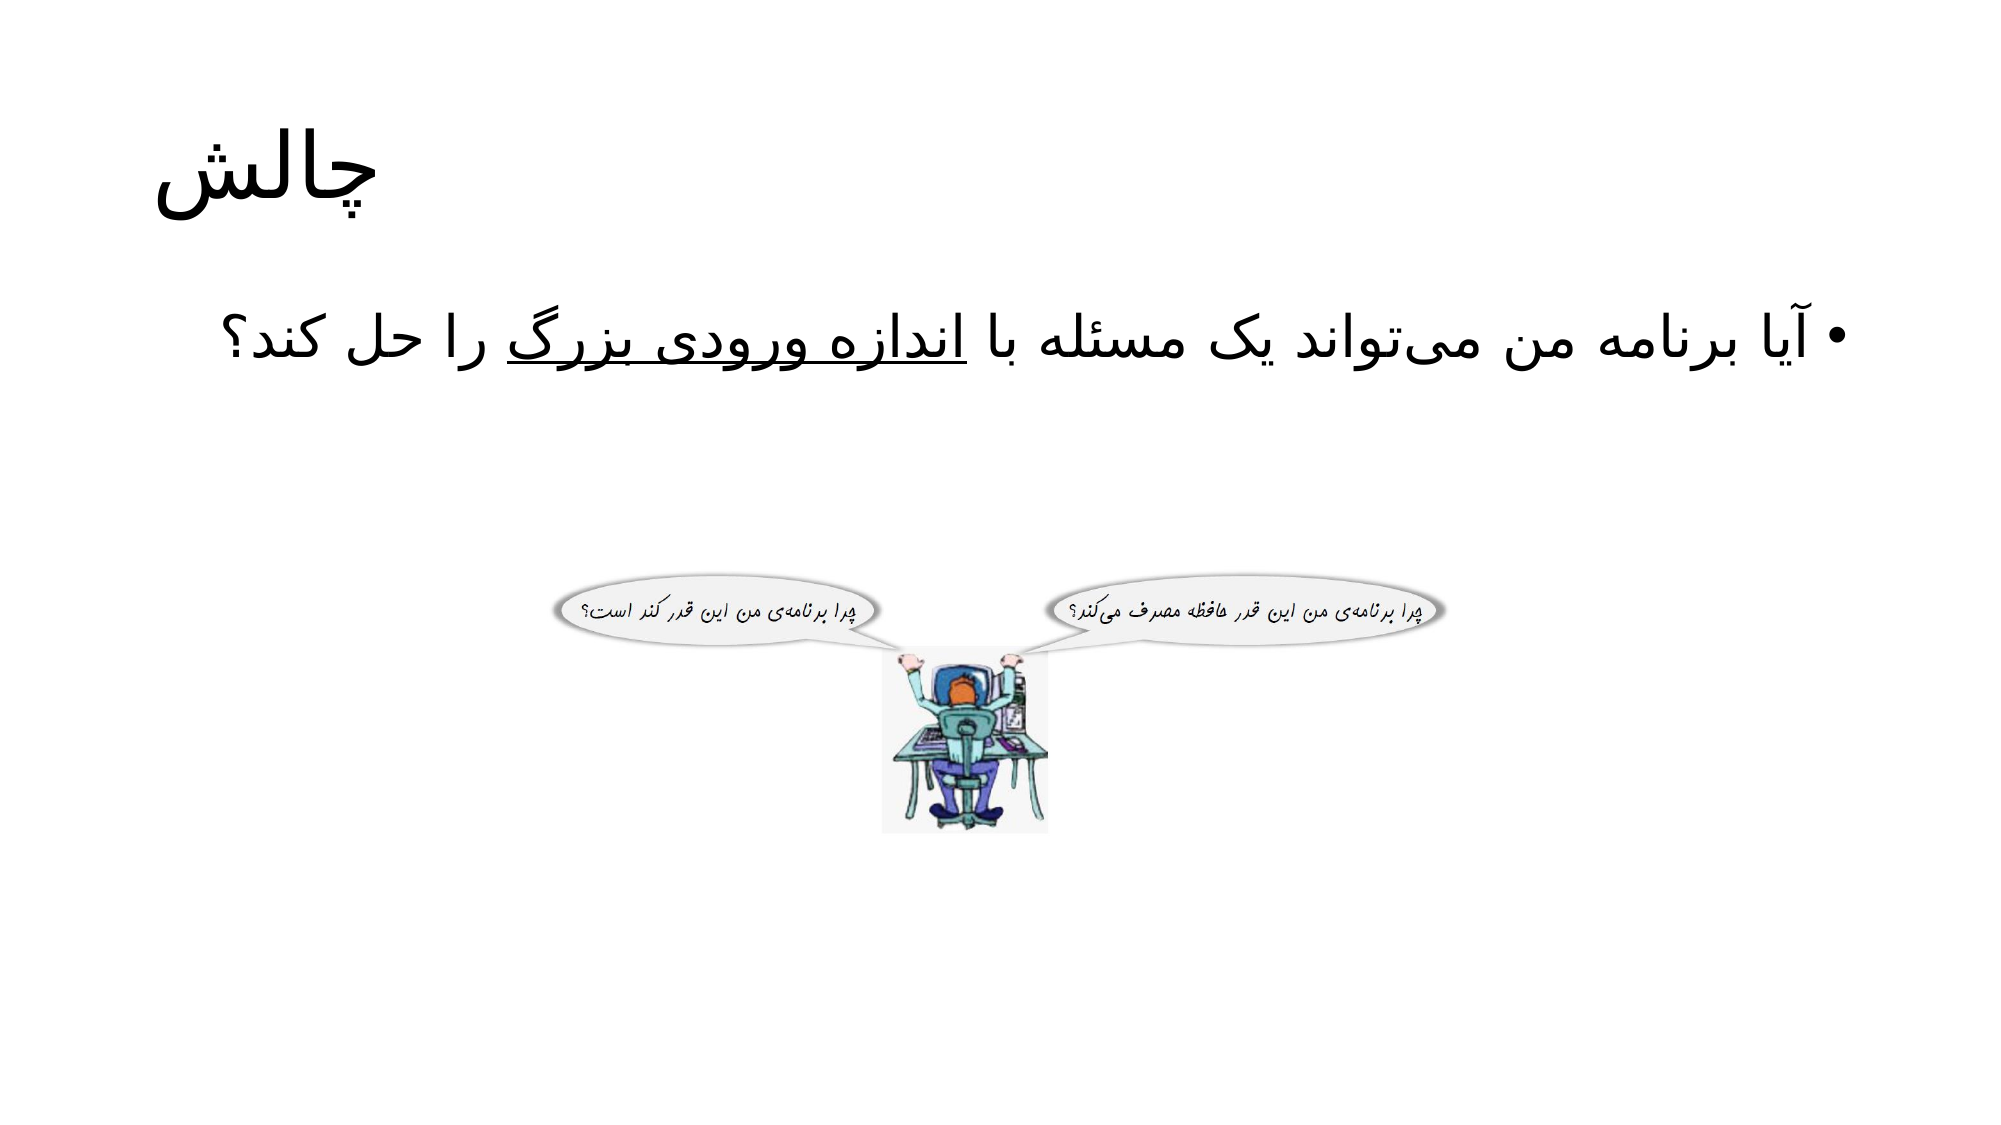

# چالش
آیا برنامه من می‌تواند یک مسئله با اندازه ورودی بزرگ را حل کند؟